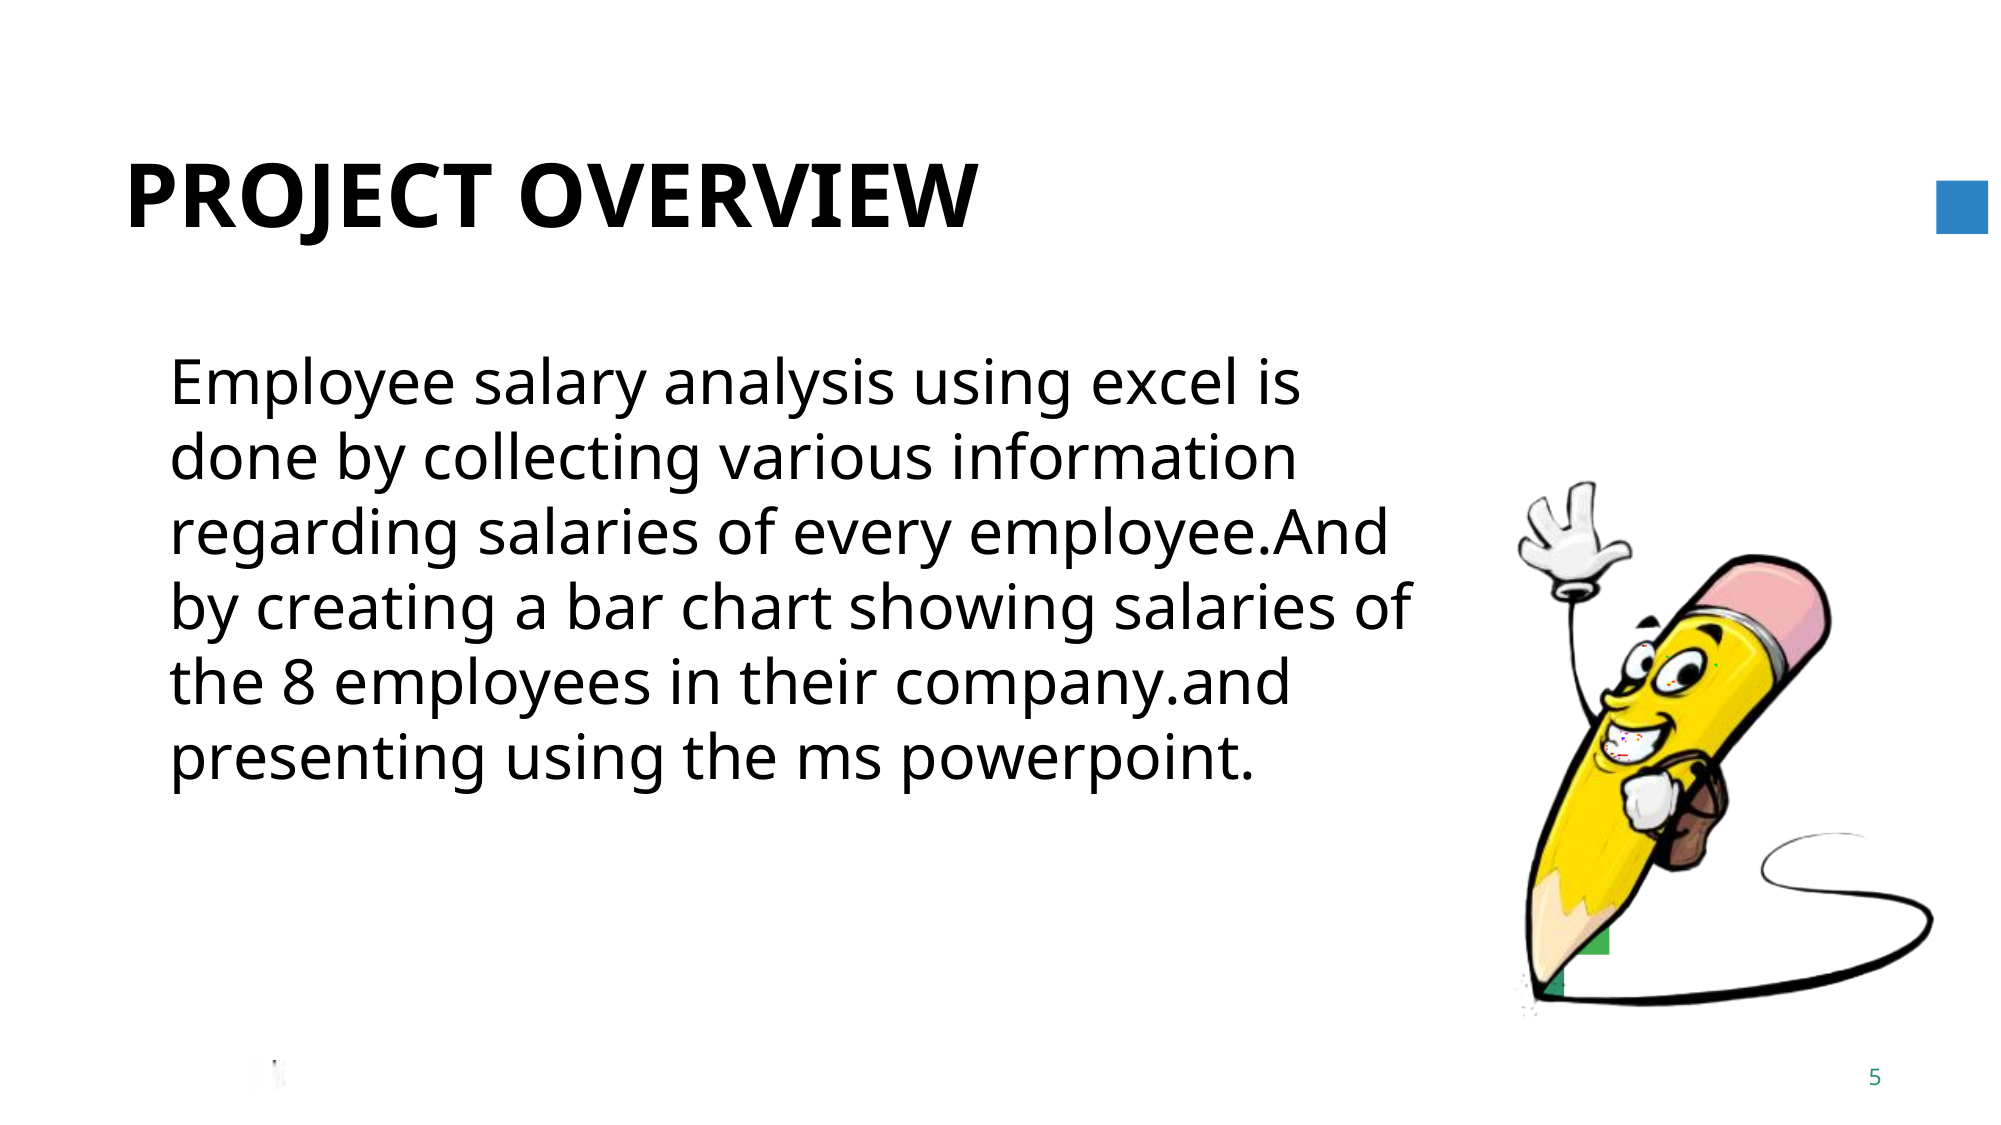

# PROJECT OVERVIEW
Employee salary analysis using excel is done by collecting various information regarding salaries of every employee.And by creating a bar chart showing salaries of the 8 employees in their company.and presenting using the ms powerpoint.